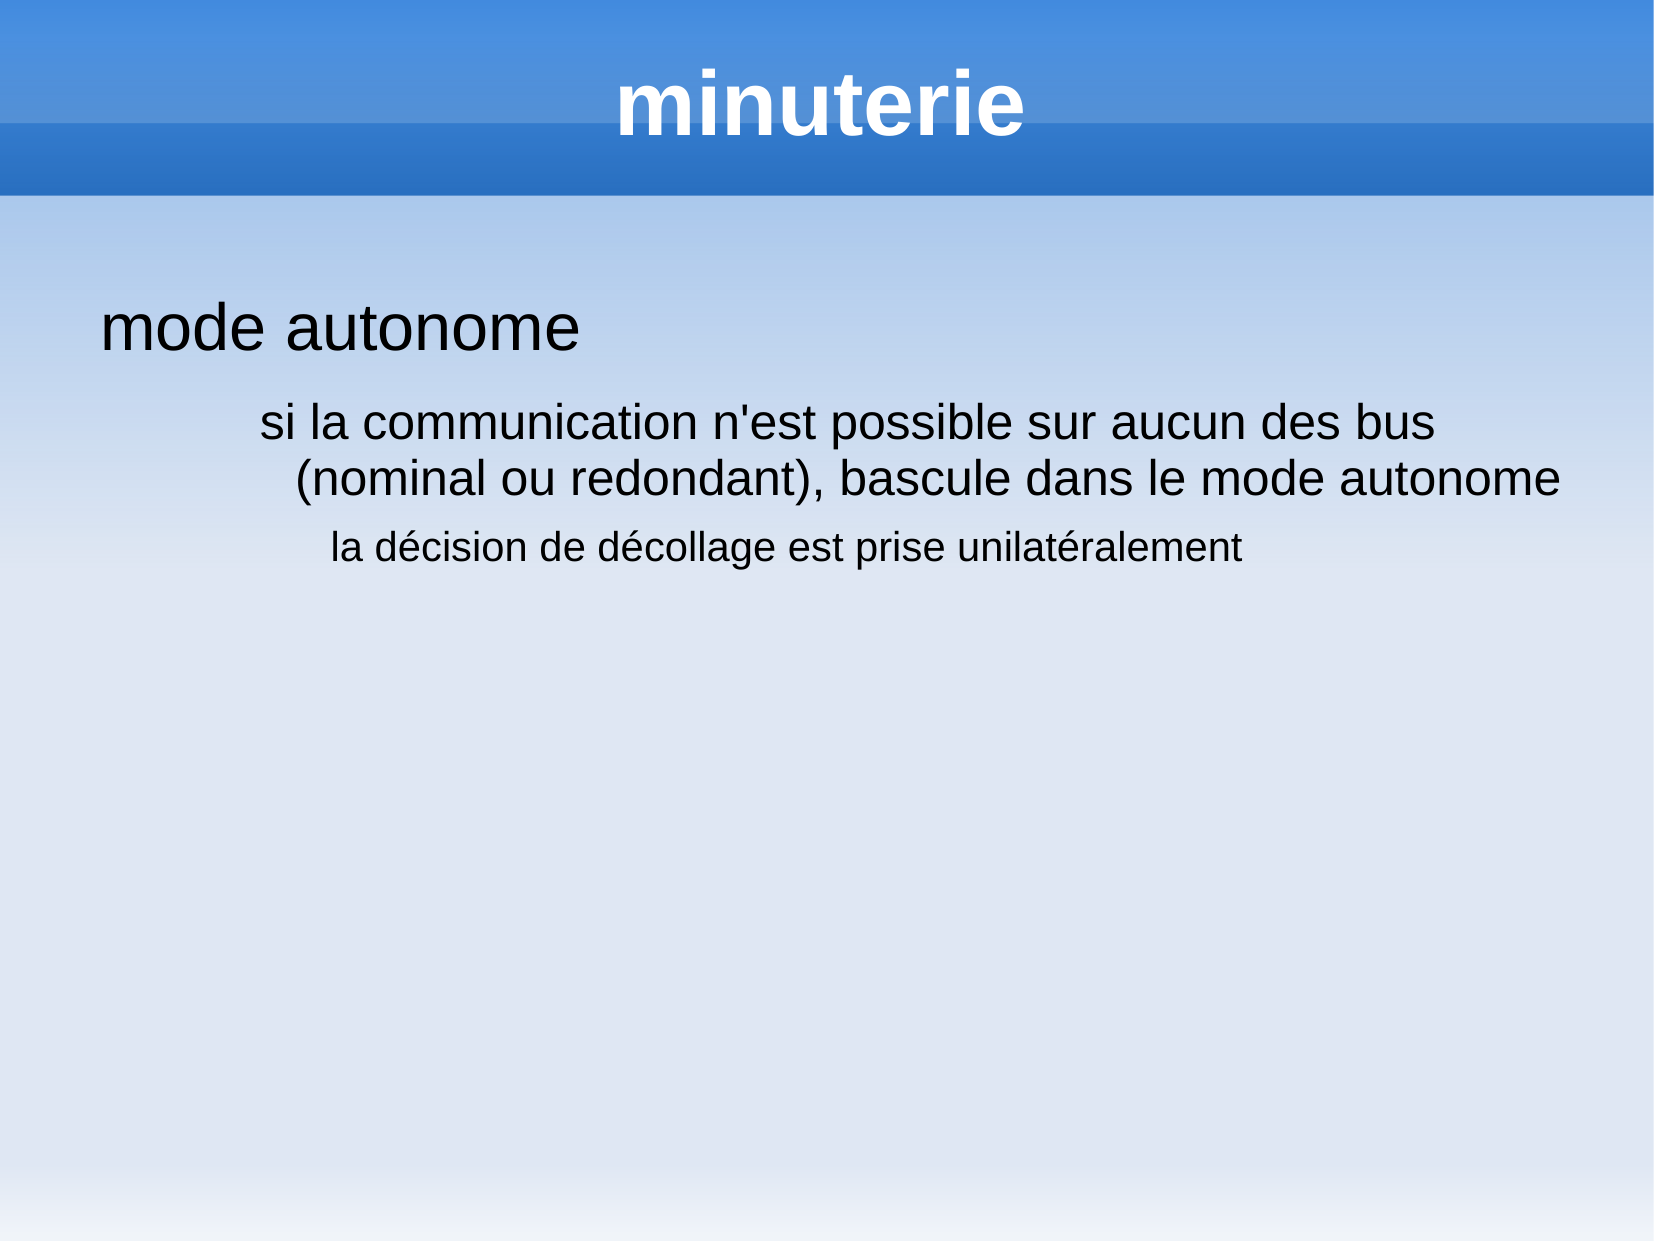

# minuterie
mode autonome
si la communication n'est possible sur aucun des bus (nominal ou redondant), bascule dans le mode autonome
la décision de décollage est prise unilatéralement